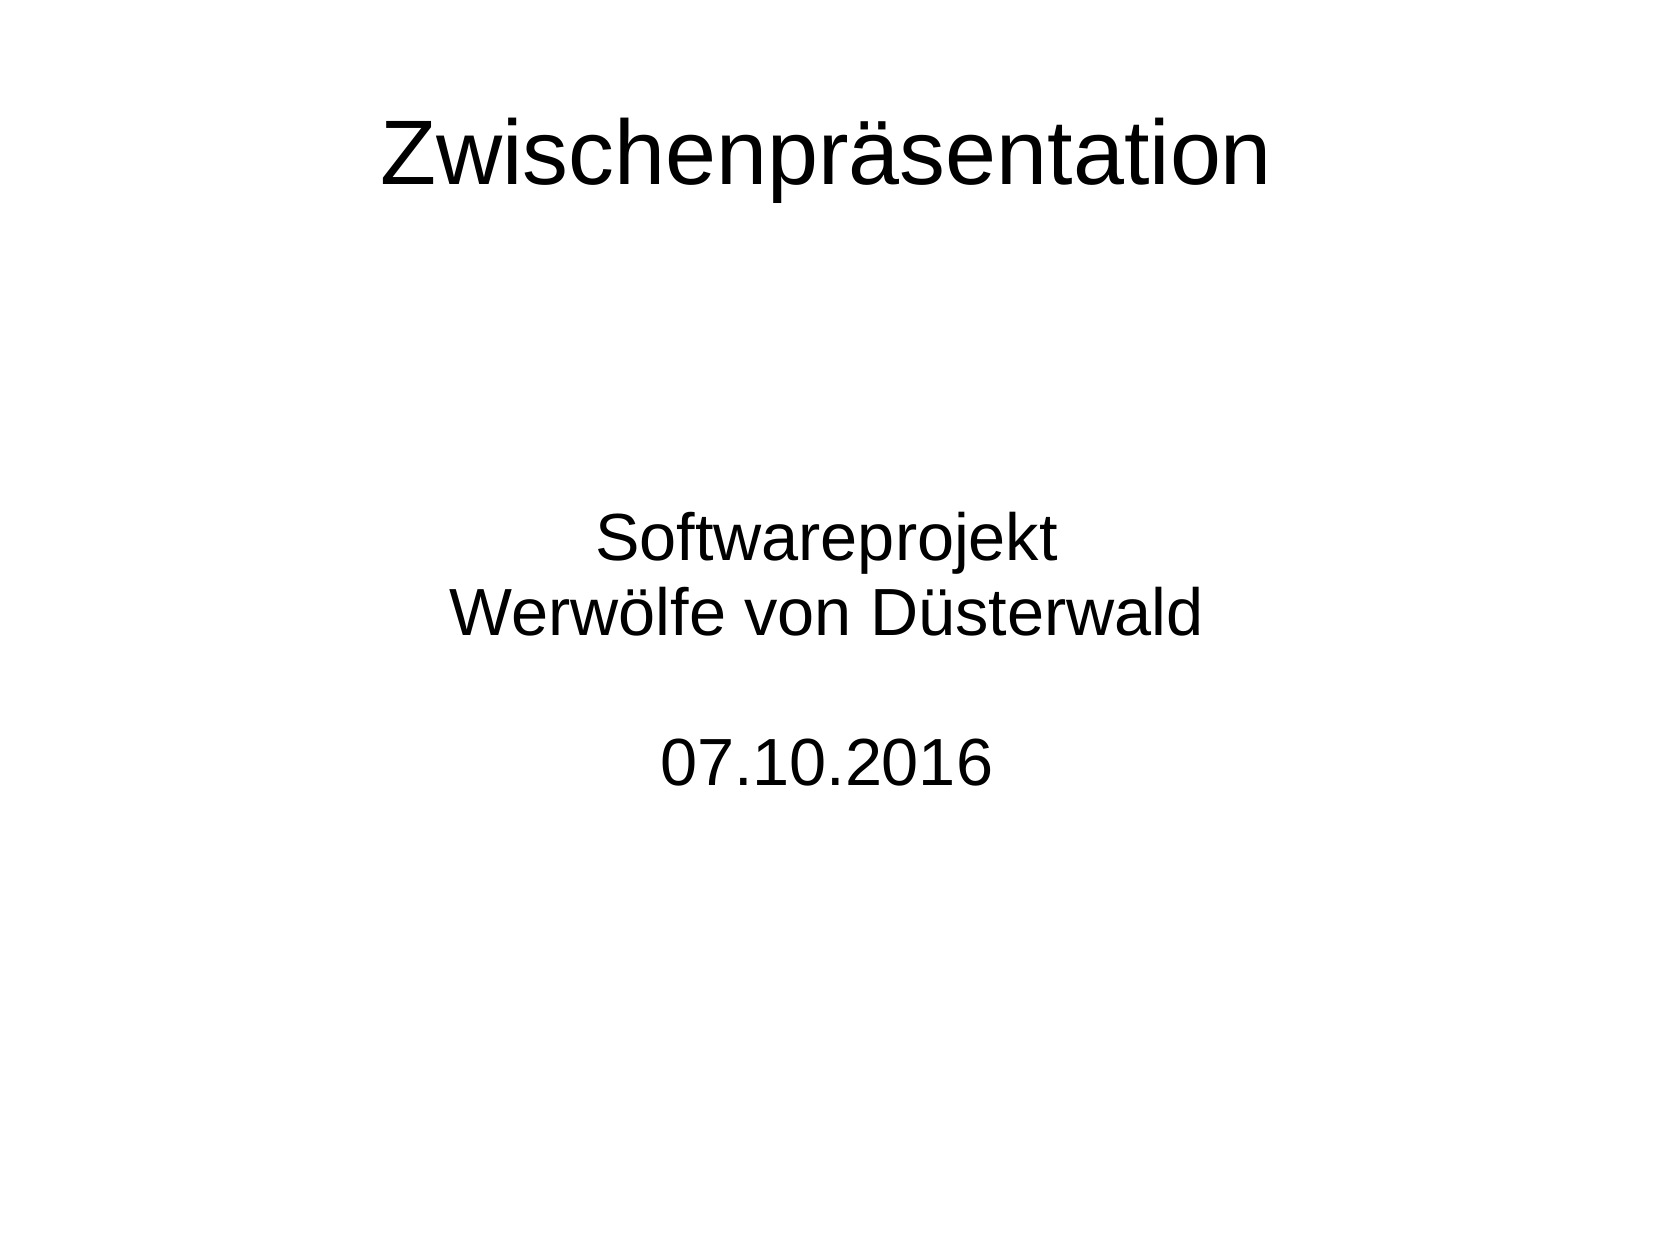

# Zwischenpräsentation
Softwareprojekt
Werwölfe von Düsterwald
07.10.2016